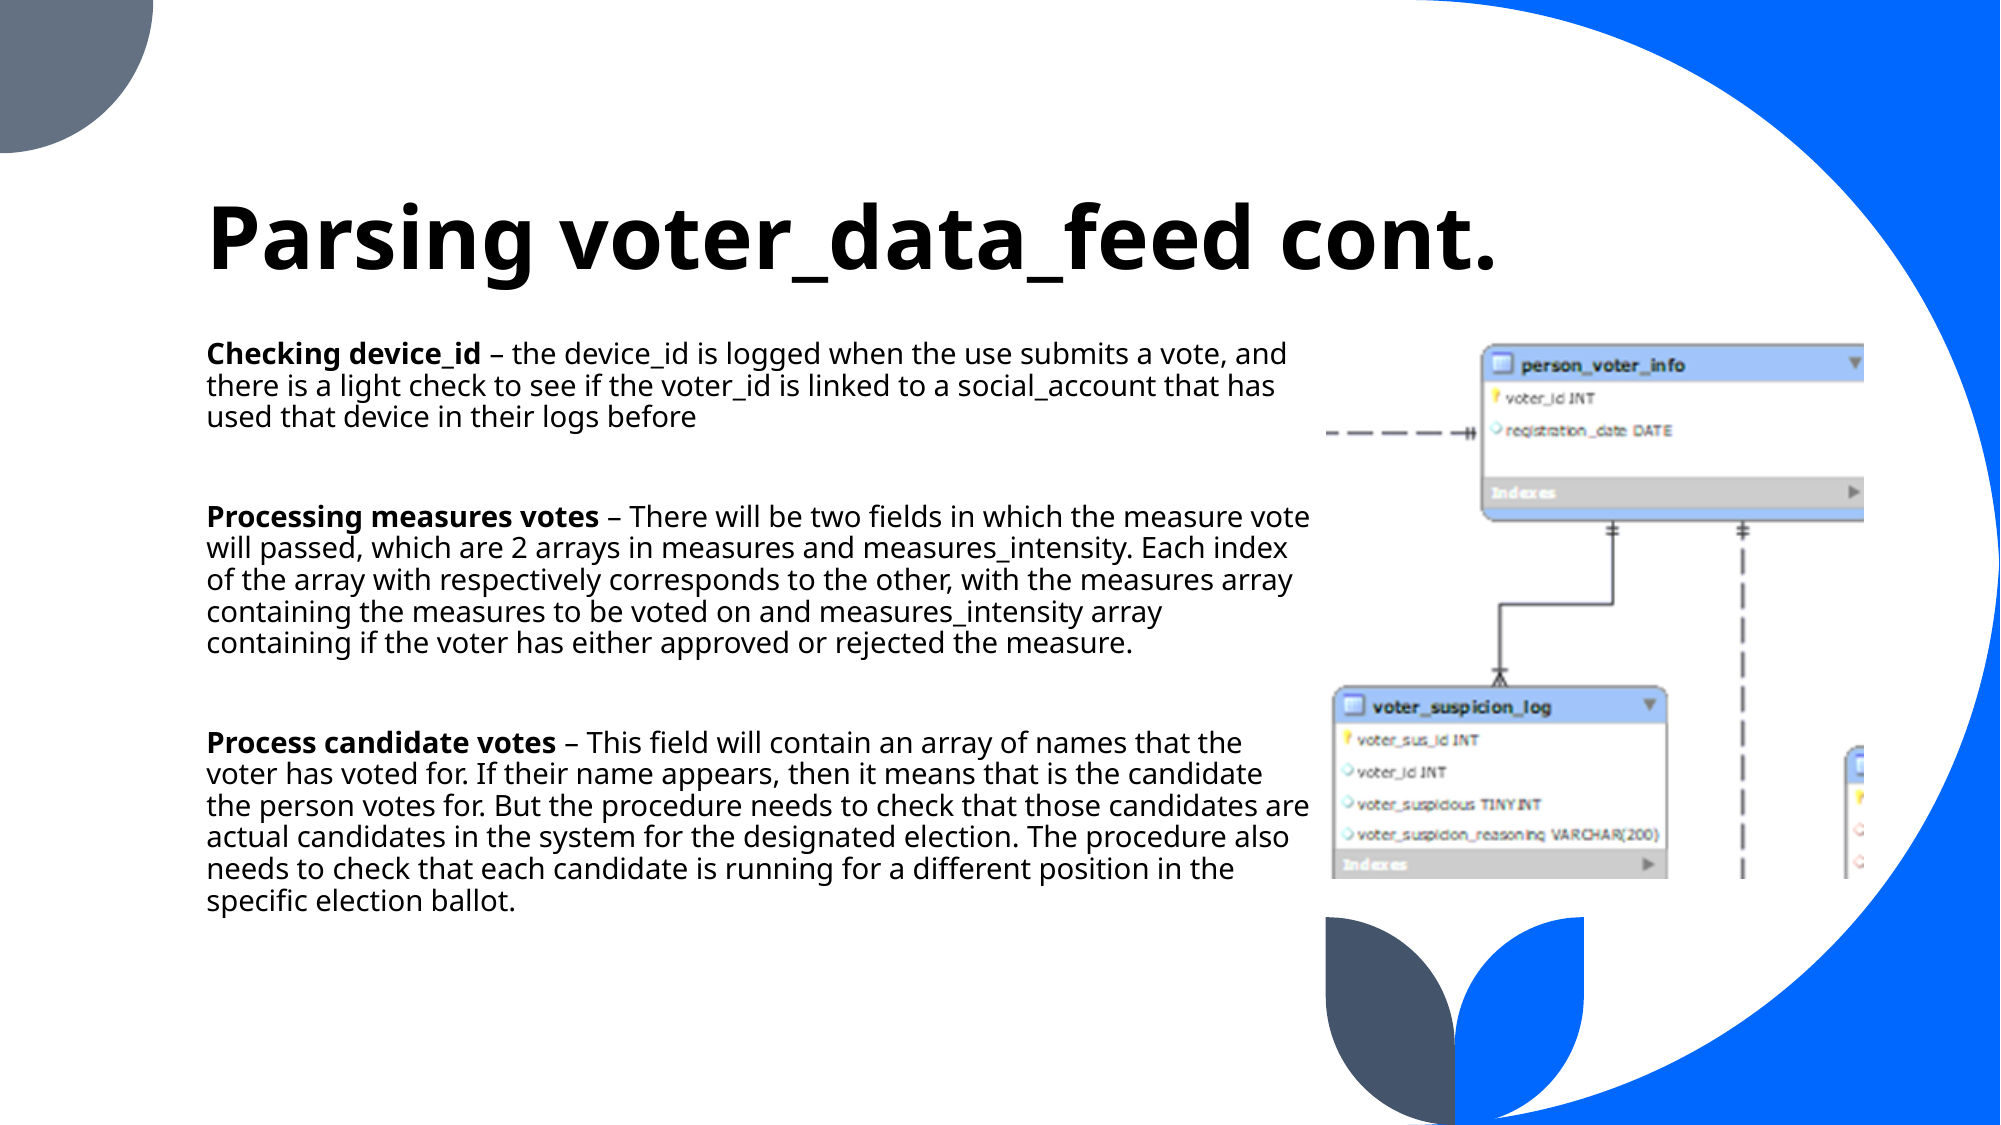

# Parsing voter_data_feed cont.
Checking device_id – the device_id is logged when the use submits a vote, and there is a light check to see if the voter_id is linked to a social_account that has used that device in their logs before
Processing measures votes – There will be two fields in which the measure vote will passed, which are 2 arrays in measures and measures_intensity. Each index of the array with respectively corresponds to the other, with the measures array containing the measures to be voted on and measures_intensity array containing if the voter has either approved or rejected the measure.
Process candidate votes – This field will contain an array of names that the voter has voted for. If their name appears, then it means that is the candidate the person votes for. But the procedure needs to check that those candidates are actual candidates in the system for the designated election. The procedure also needs to check that each candidate is running for a different position in the specific election ballot.